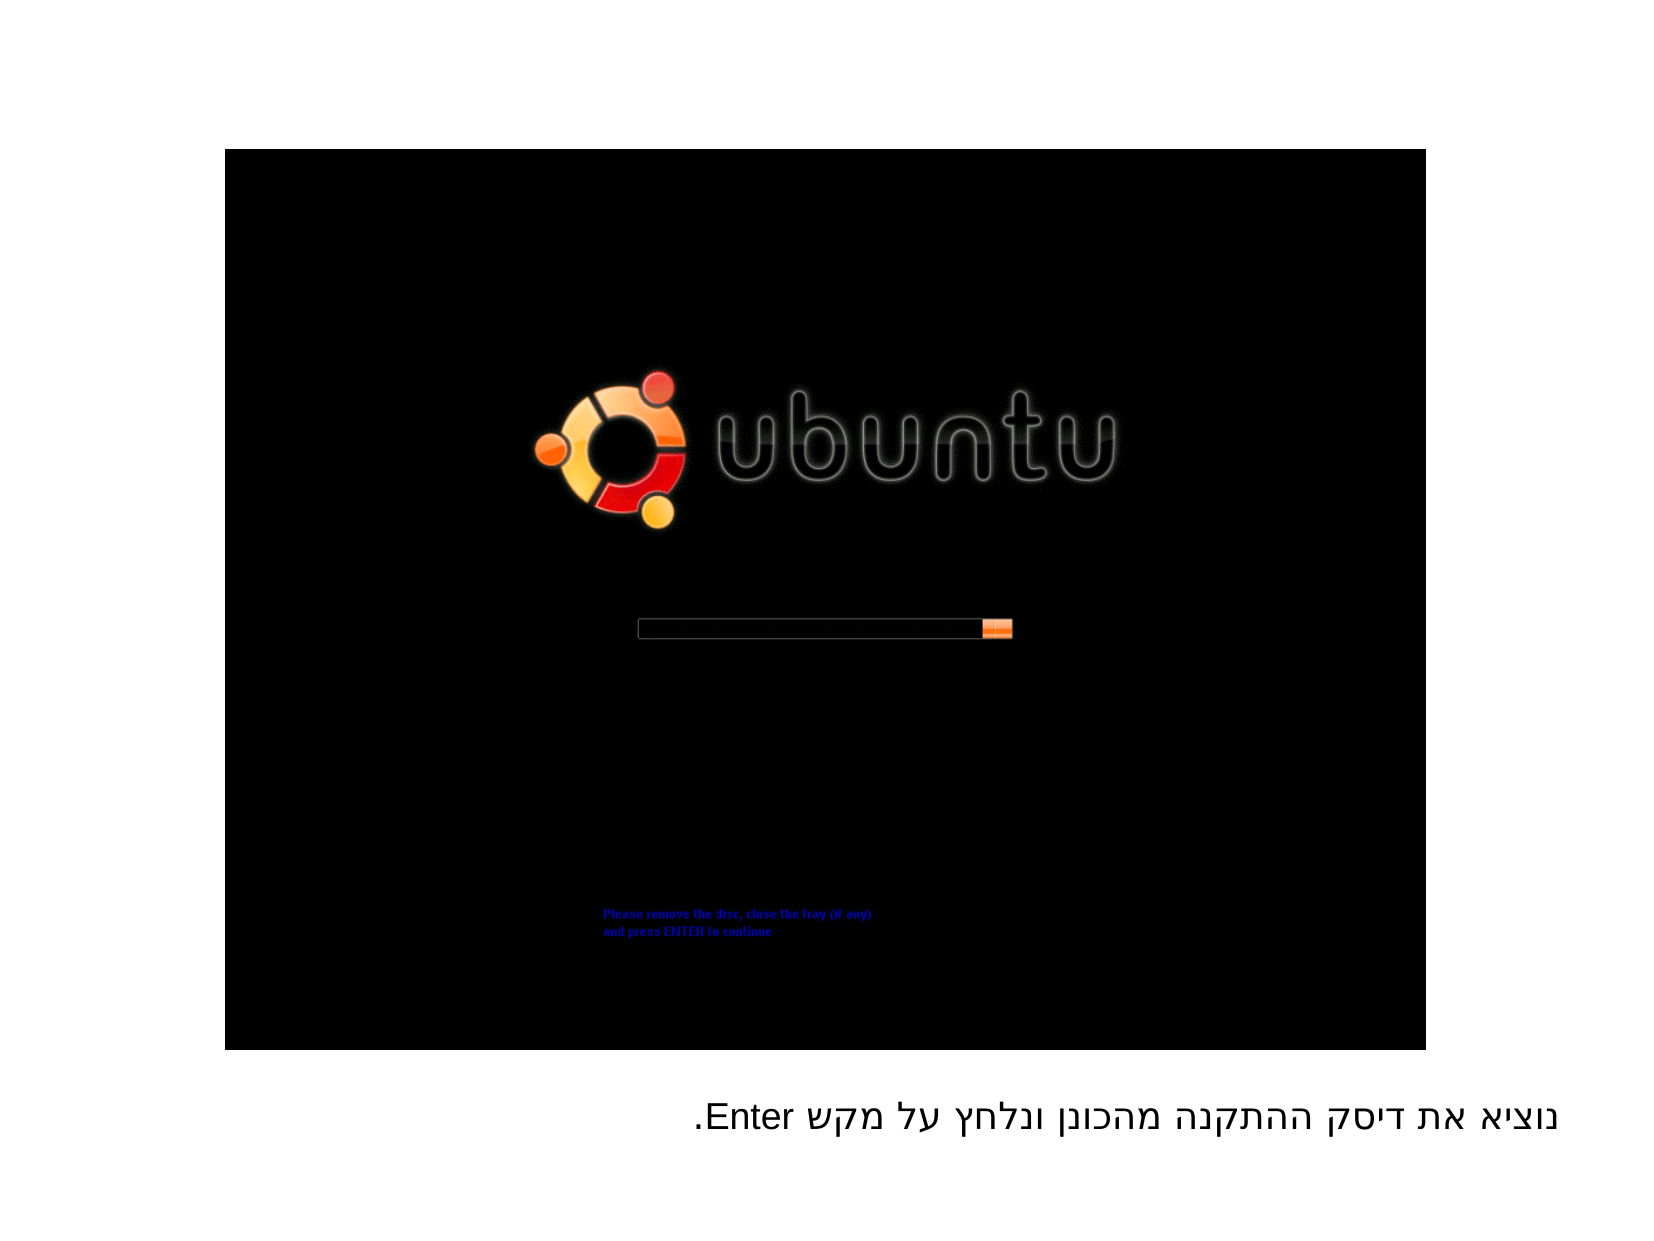

נוציא את דיסק ההתקנה מהכונן ונלחץ על מקש Enter.